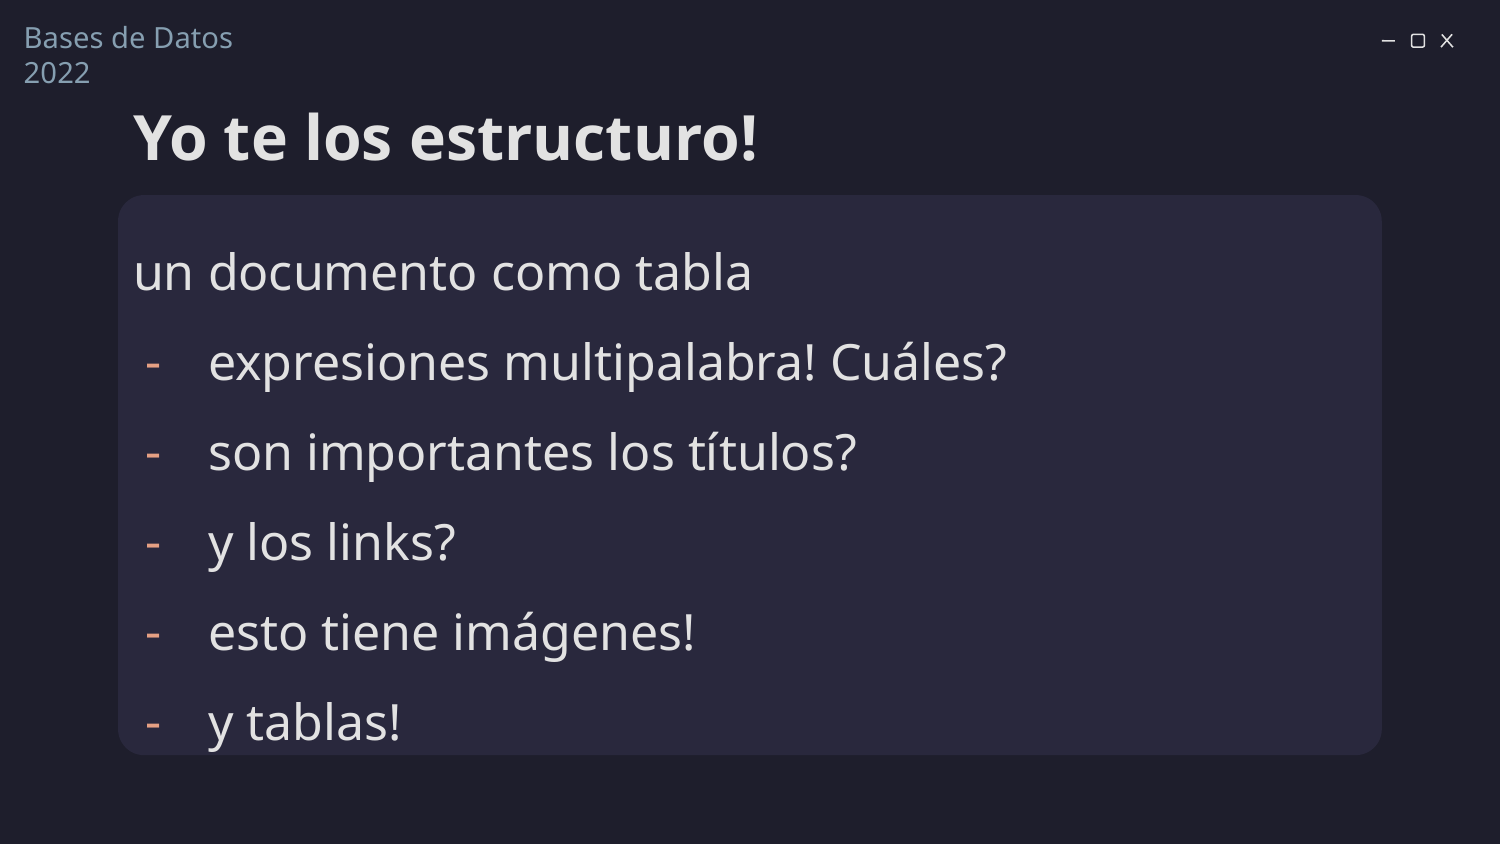

# Yo te los estructuro!
un documento como tabla
expresiones multipalabra! Cuáles?
son importantes los títulos?
y los links?
esto tiene imágenes!
y tablas!